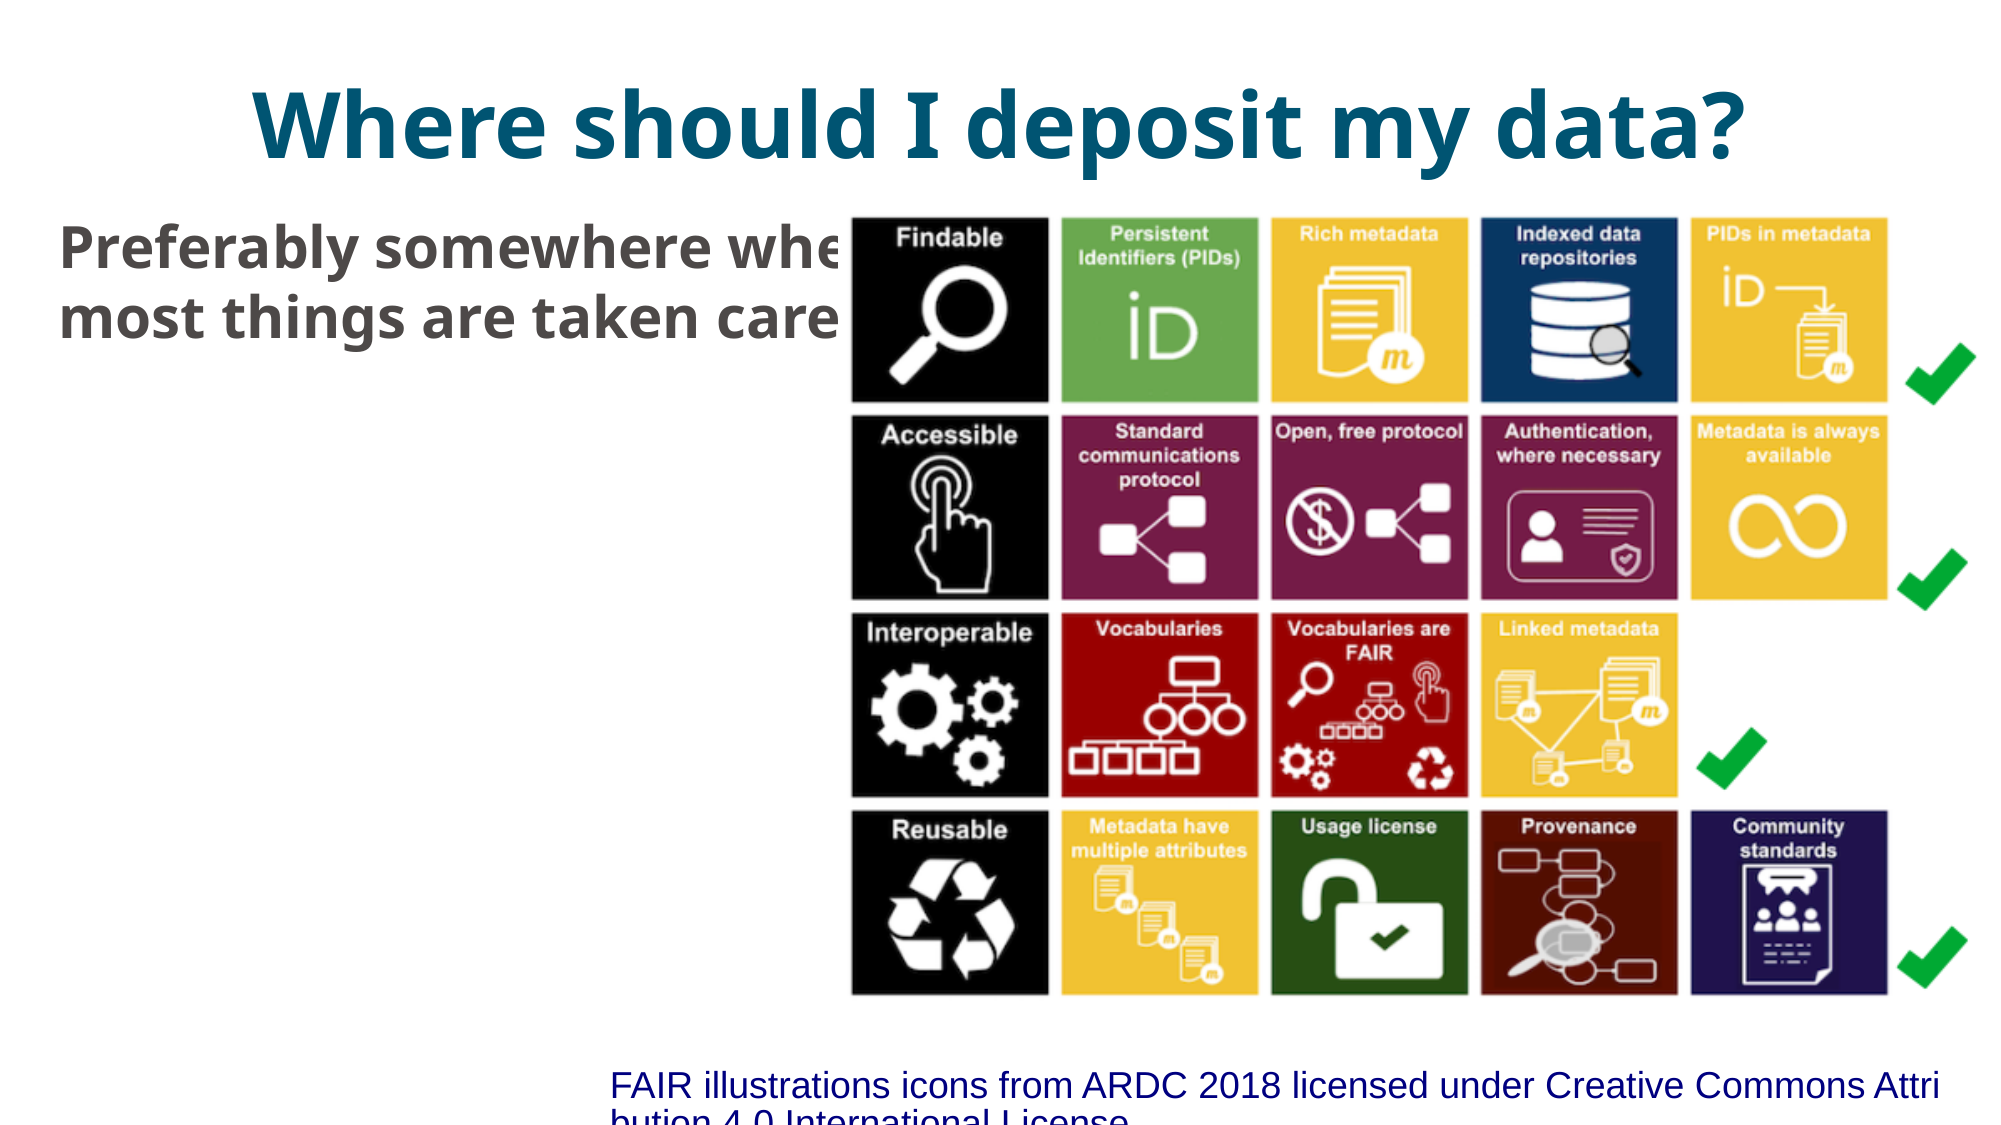

# Where should I deposit my data?
Preferably somewhere where
most things are taken care of?
FAIR illustrations icons from ARDC 2018 licensed under Creative Commons Attribution 4.0 International License